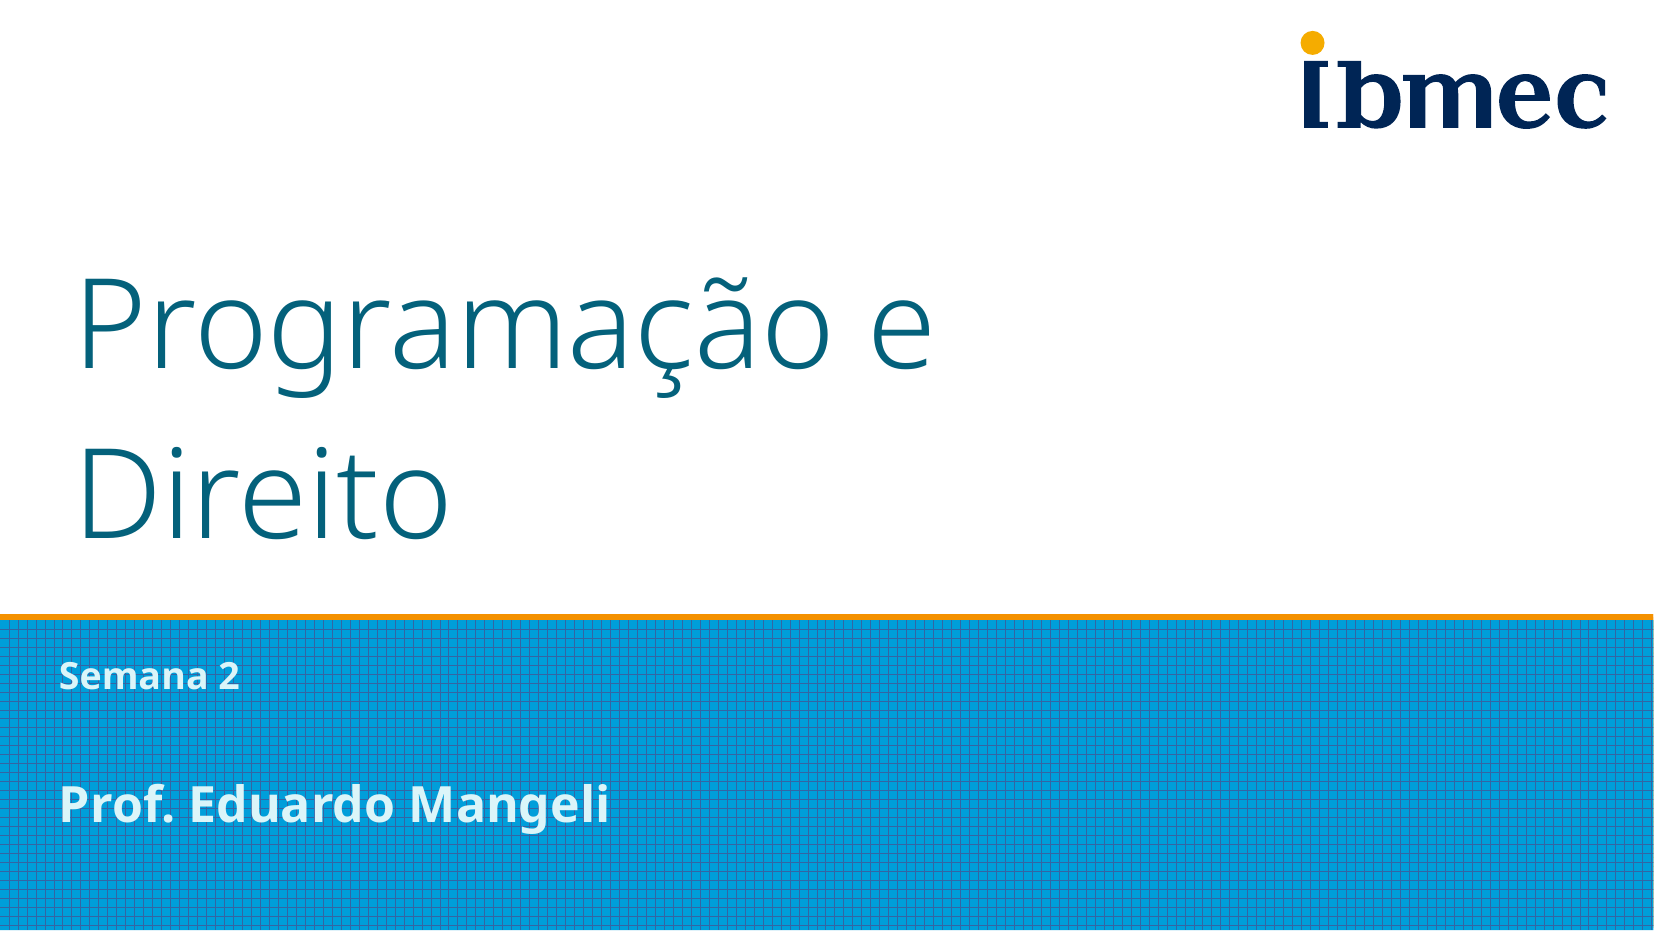

# Programação e Direito
Semana 2
Prof. Eduardo Mangeli